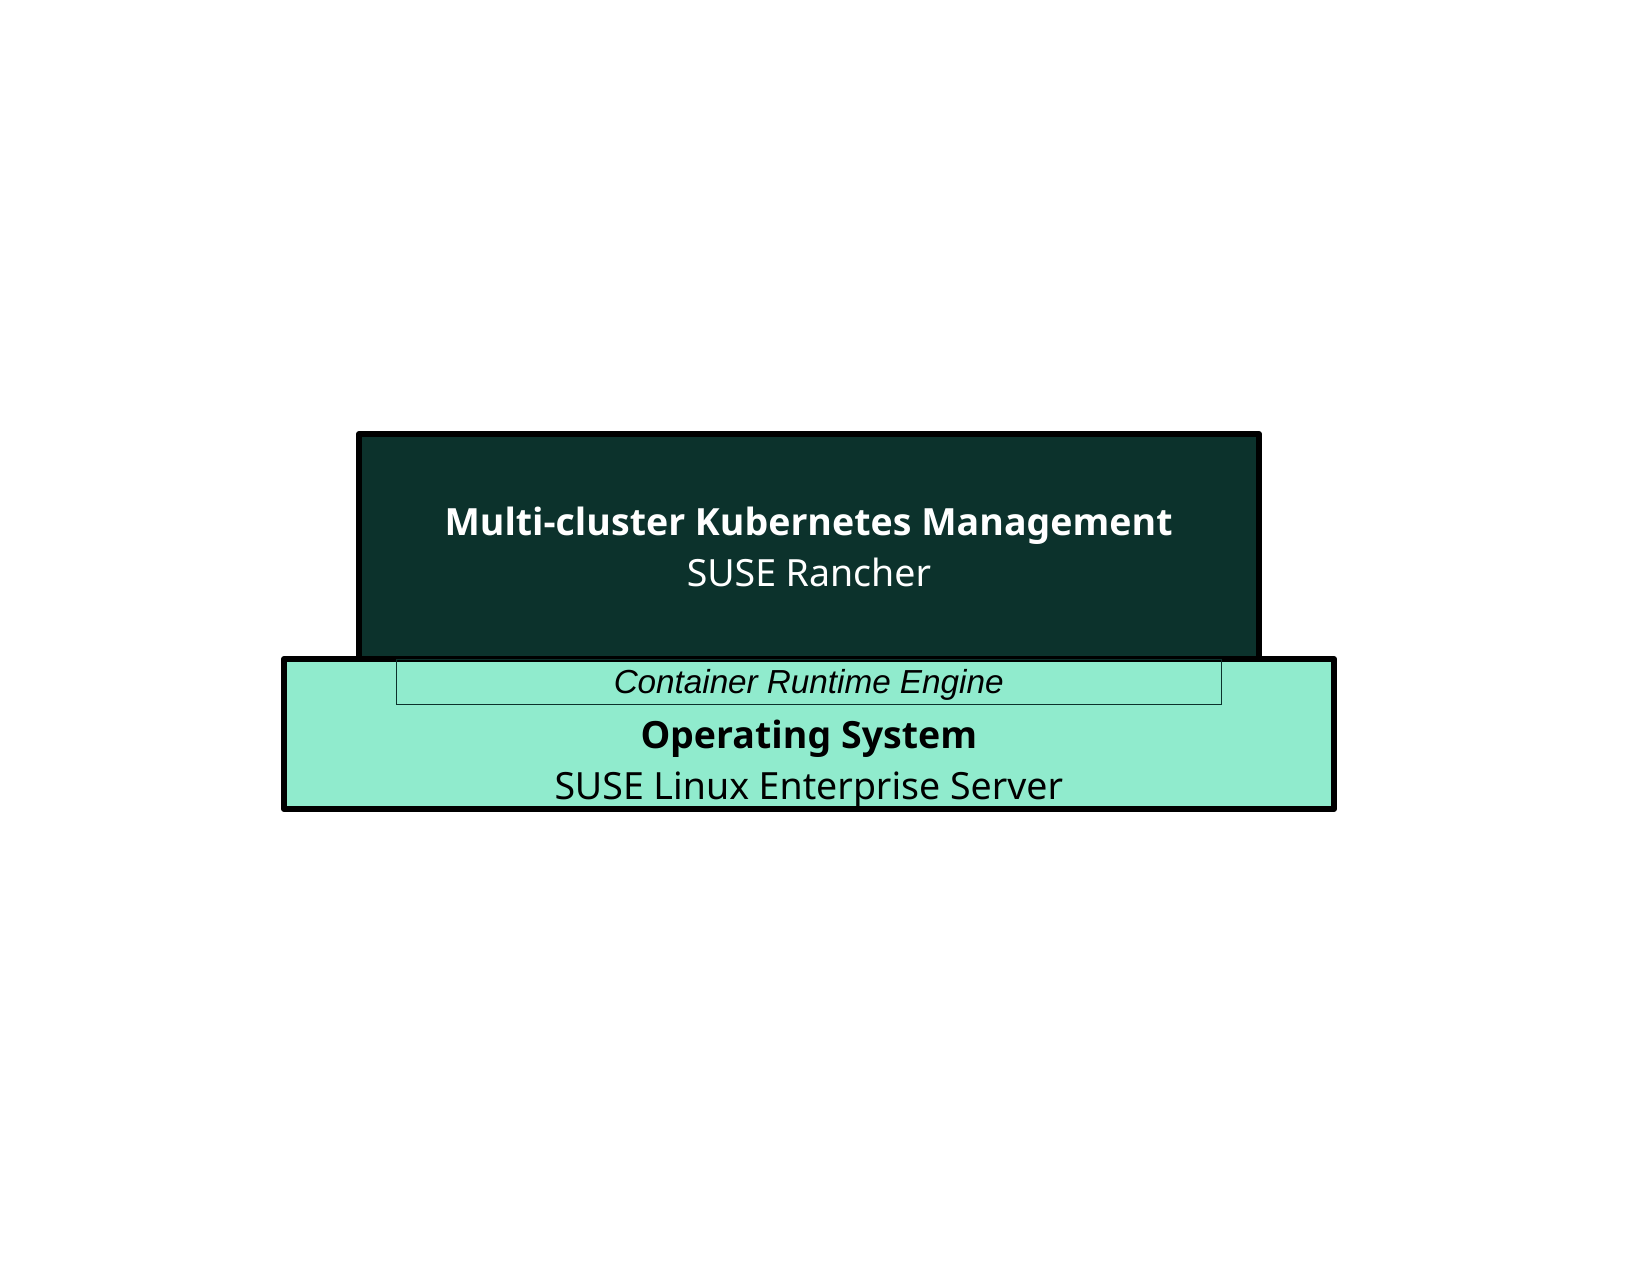

Multi-cluster Kubernetes Management
SUSE Rancher
Operating System
SUSE Linux Enterprise Server
Container Runtime Engine